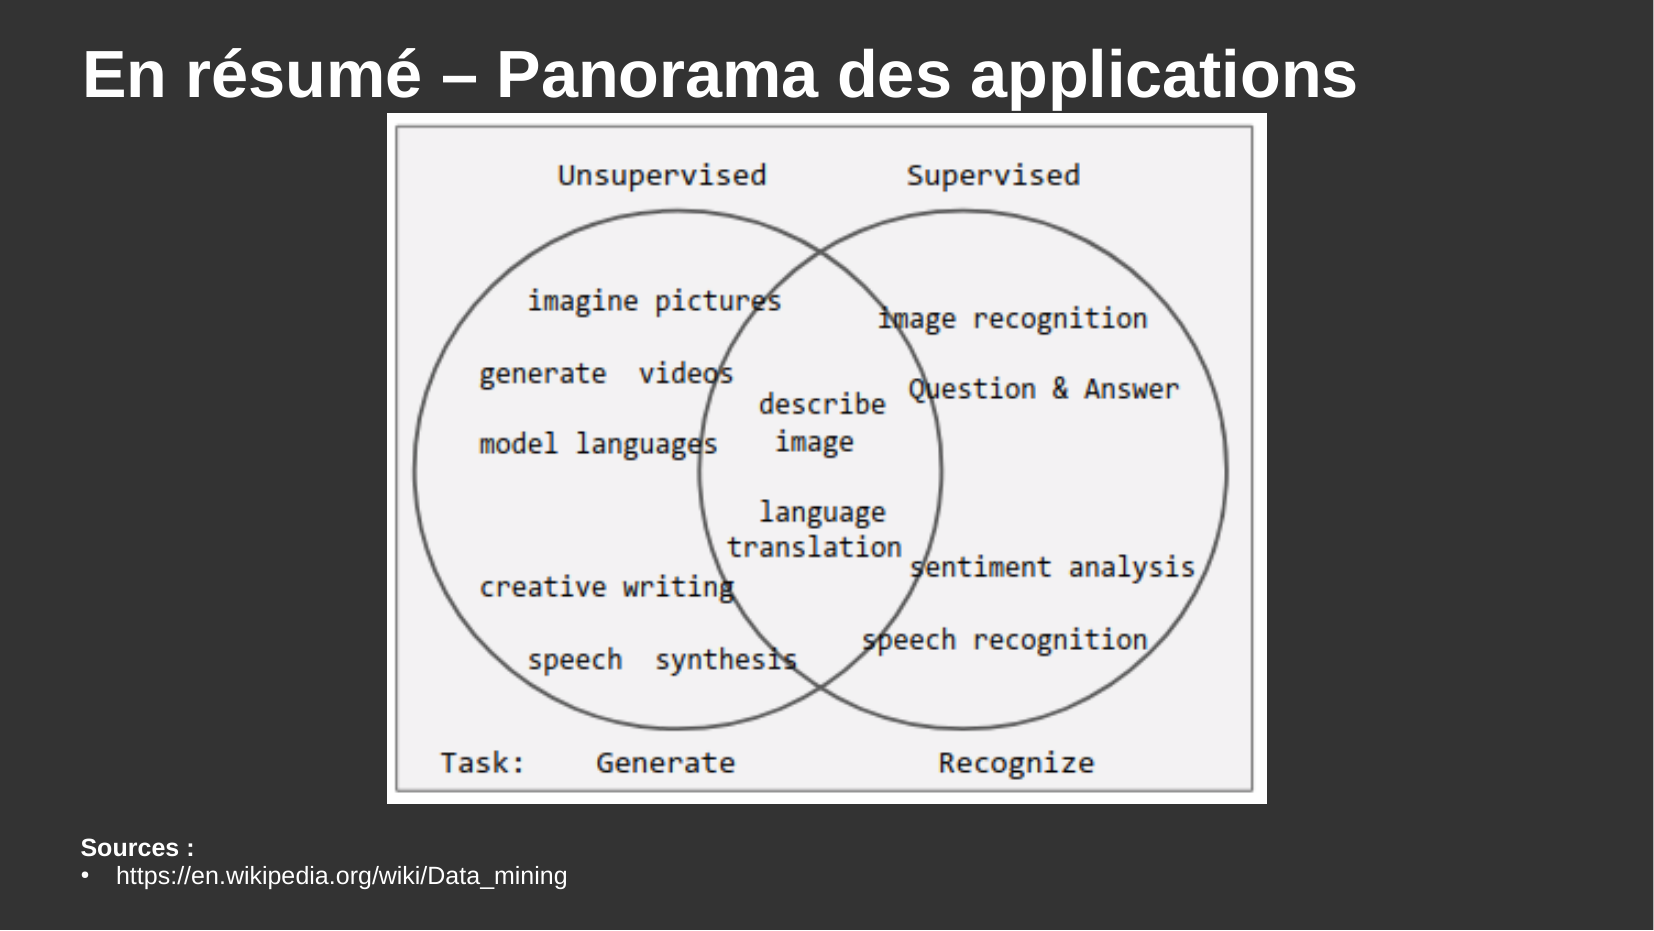

# En résumé – Panorama des applications
Sources :
https://en.wikipedia.org/wiki/Data_mining